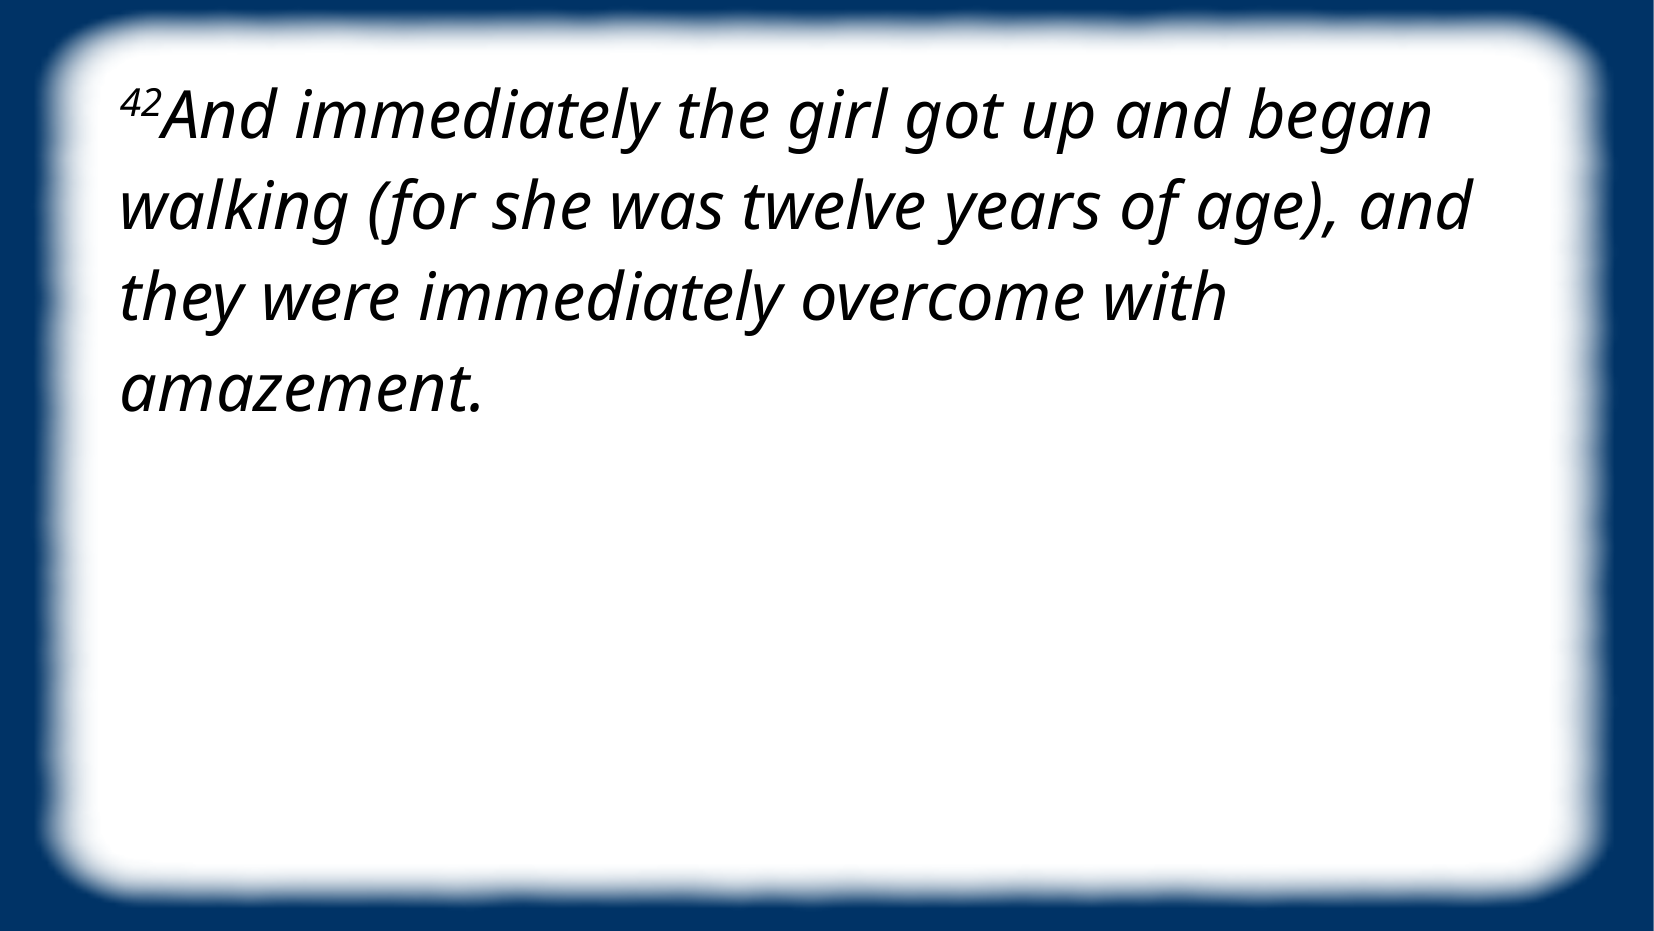

42And immediately the girl got up and began walking (for she was twelve years of age), and they were immediately overcome with amazement.